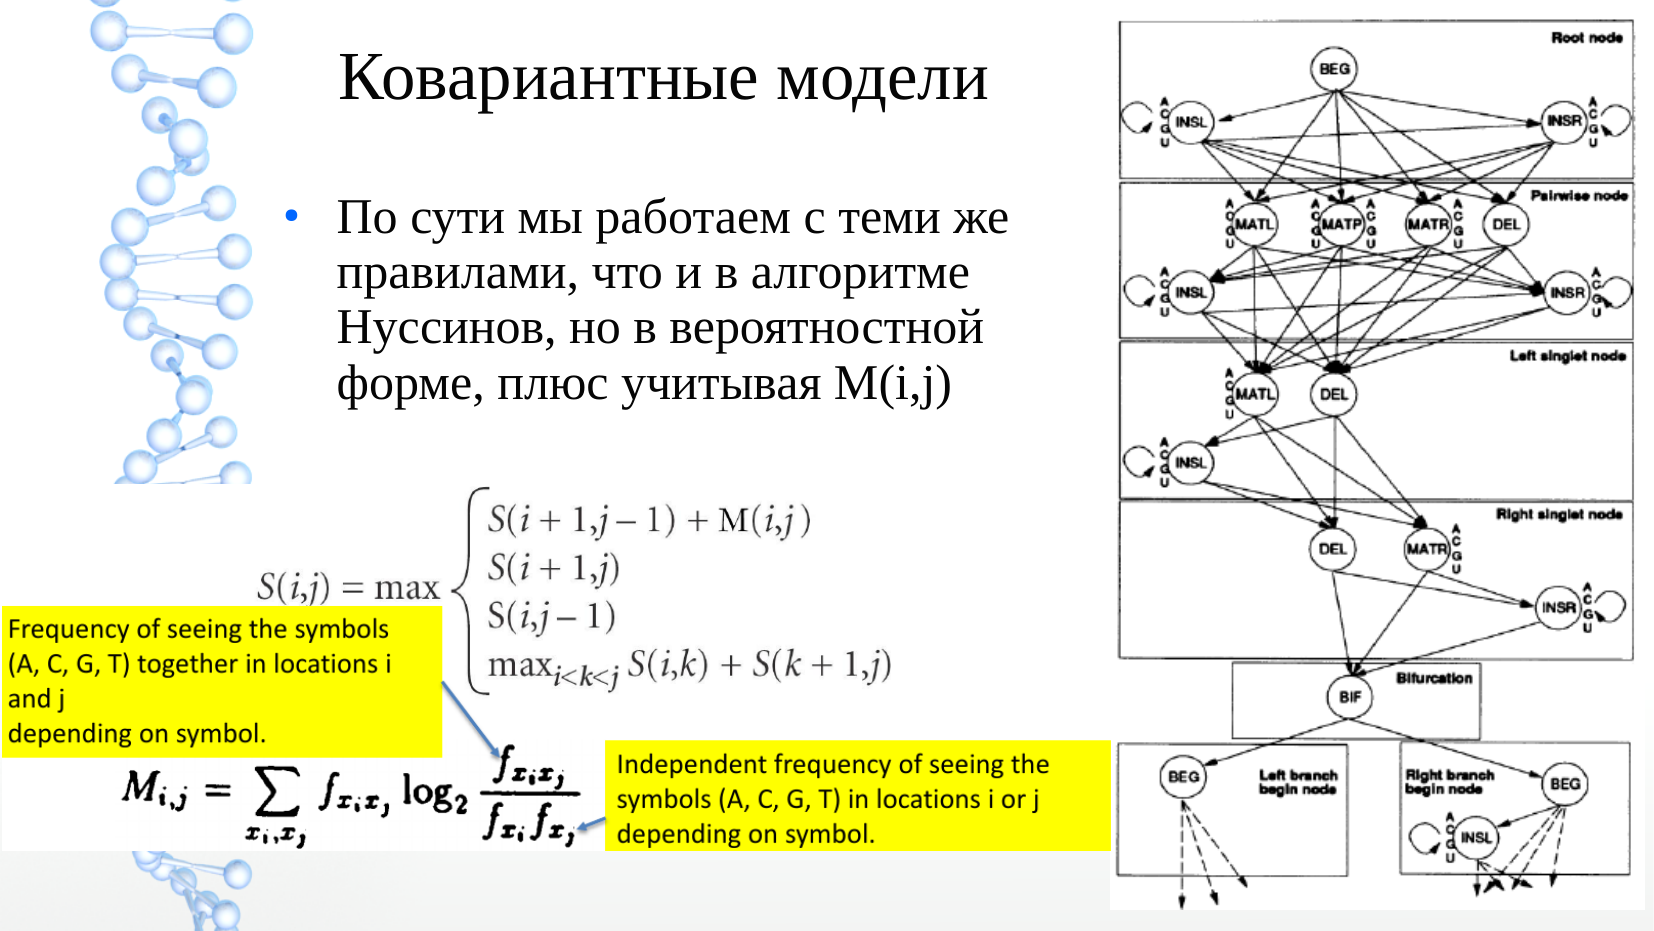

# Ковариантные модели
По сути мы работаем с теми же правилами, что и в алгоритме Нуссинов, но в вероятностной форме, плюс учитывая M(i,j)
33